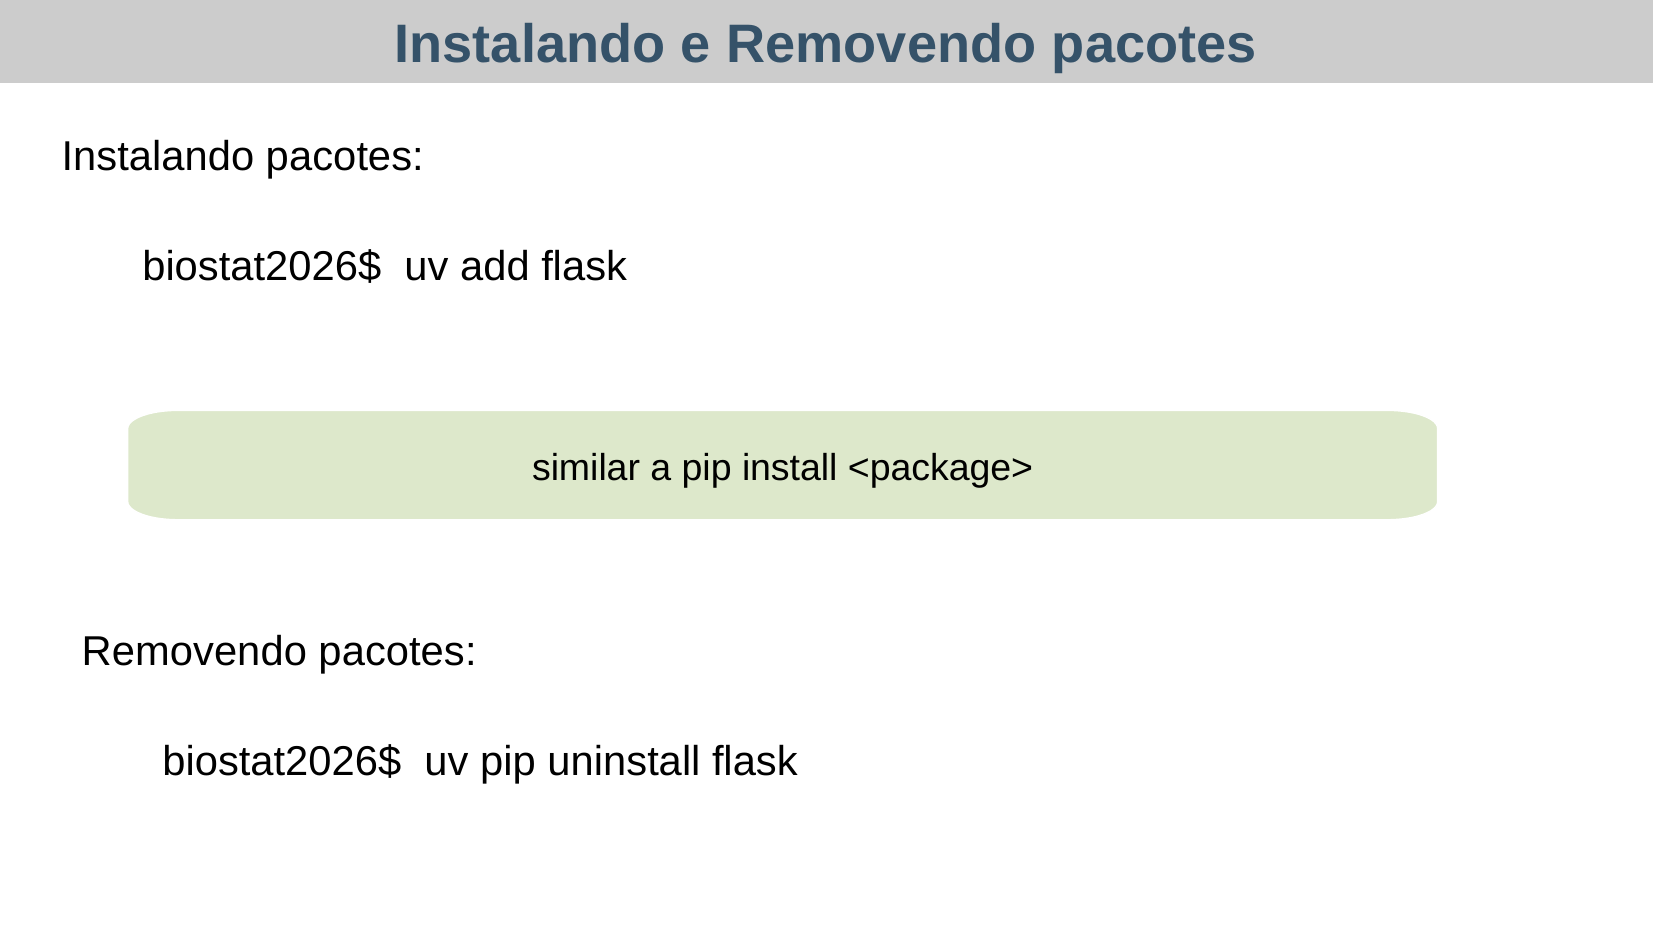

Instalando e Removendo pacotes
Instalando pacotes:
biostat2026$ uv add flask
similar a pip install <package>
Removendo pacotes:
biostat2026$ uv pip uninstall flask